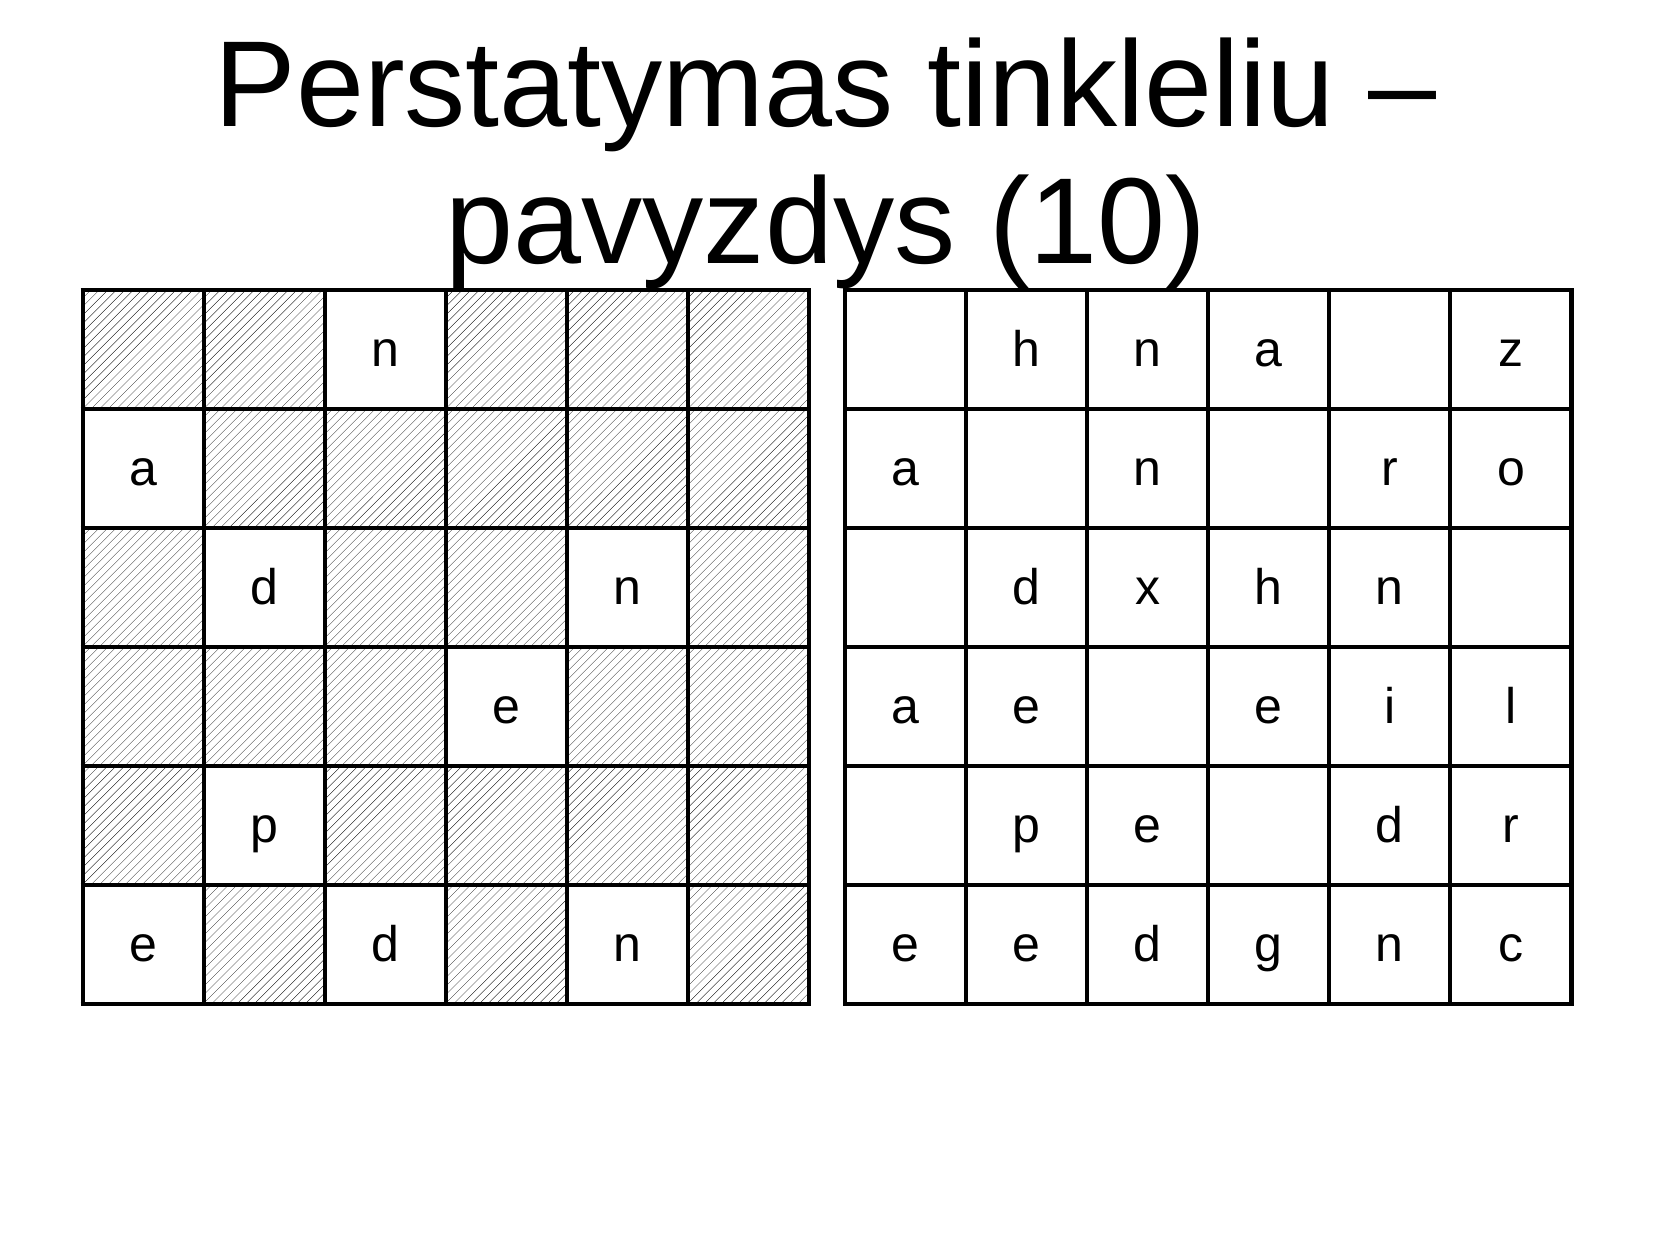

# Perstatymas tinkleliu – pavyzdys (10)
| | | n | | | |
| --- | --- | --- | --- | --- | --- |
| a | | | | | |
| | d | | | n | |
| | | | e | | |
| | p | | | | |
| e | | d | | n | |
| | h | n | a | | z |
| --- | --- | --- | --- | --- | --- |
| a | | n | | r | o |
| | d | x | h | n | |
| a | e | | e | i | l |
| | p | e | | d | r |
| e | e | d | g | n | c |